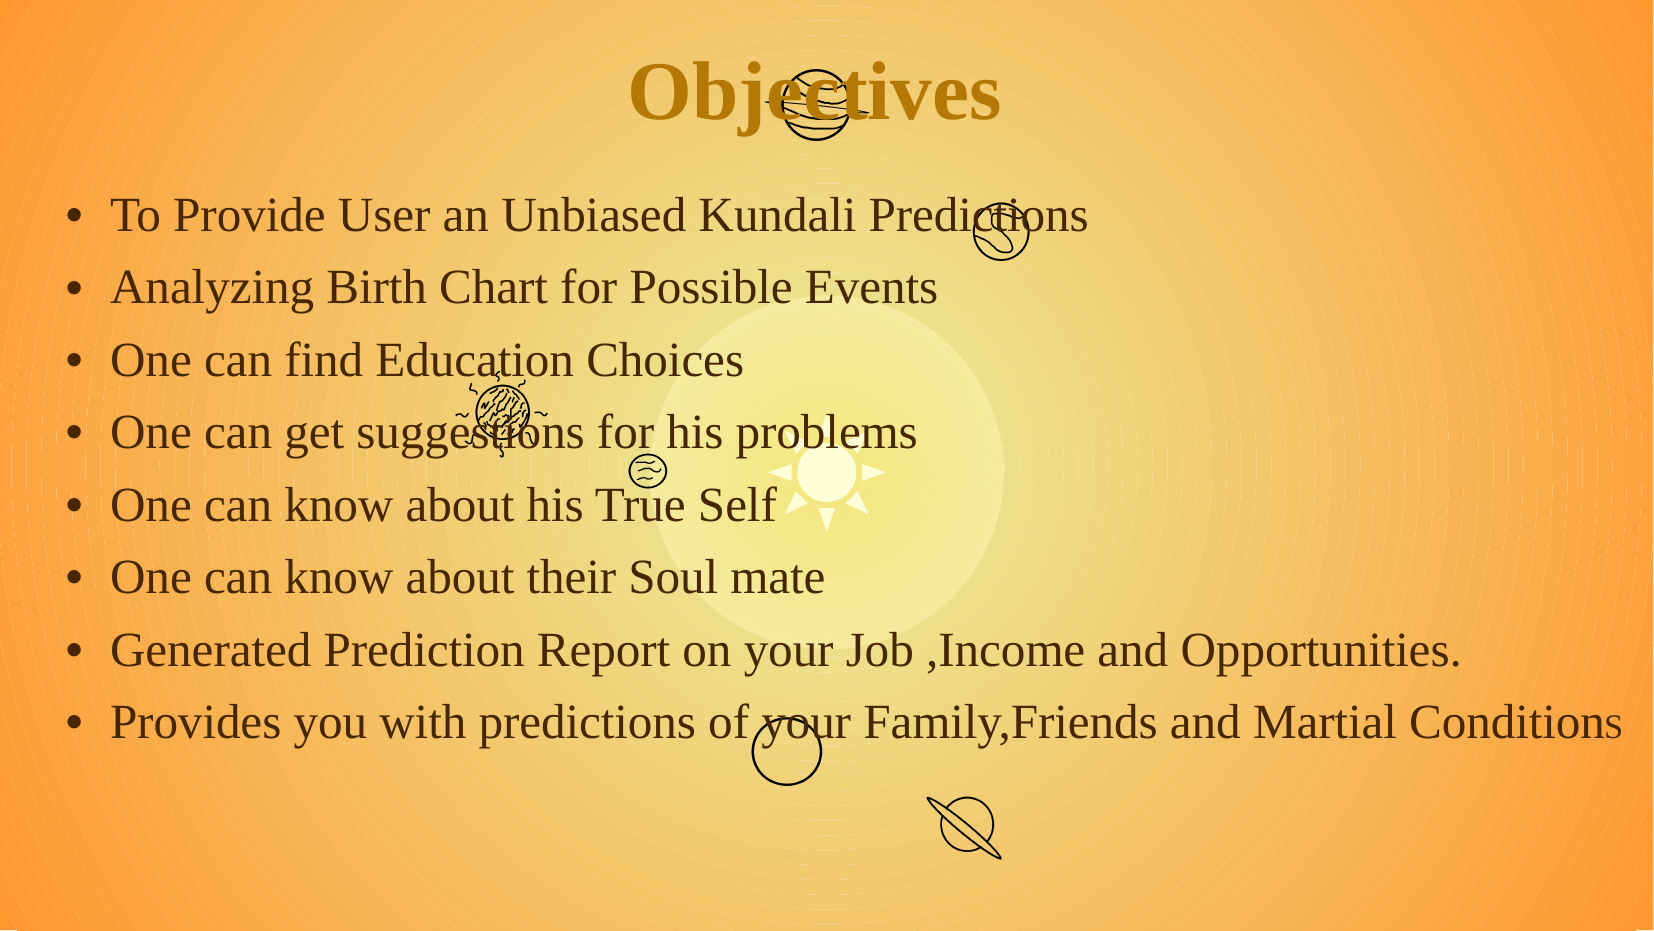

Objectives
To Provide User an Unbiased Kundali Predictions
Analyzing Birth Chart for Possible Events
One can find Education Choices
One can get suggestions for his problems
One can know about his True Self
One can know about their Soul mate
Generated Prediction Report on your Job ,Income and Opportunities.
Provides you with predictions of your Family,Friends and Martial ConditionS